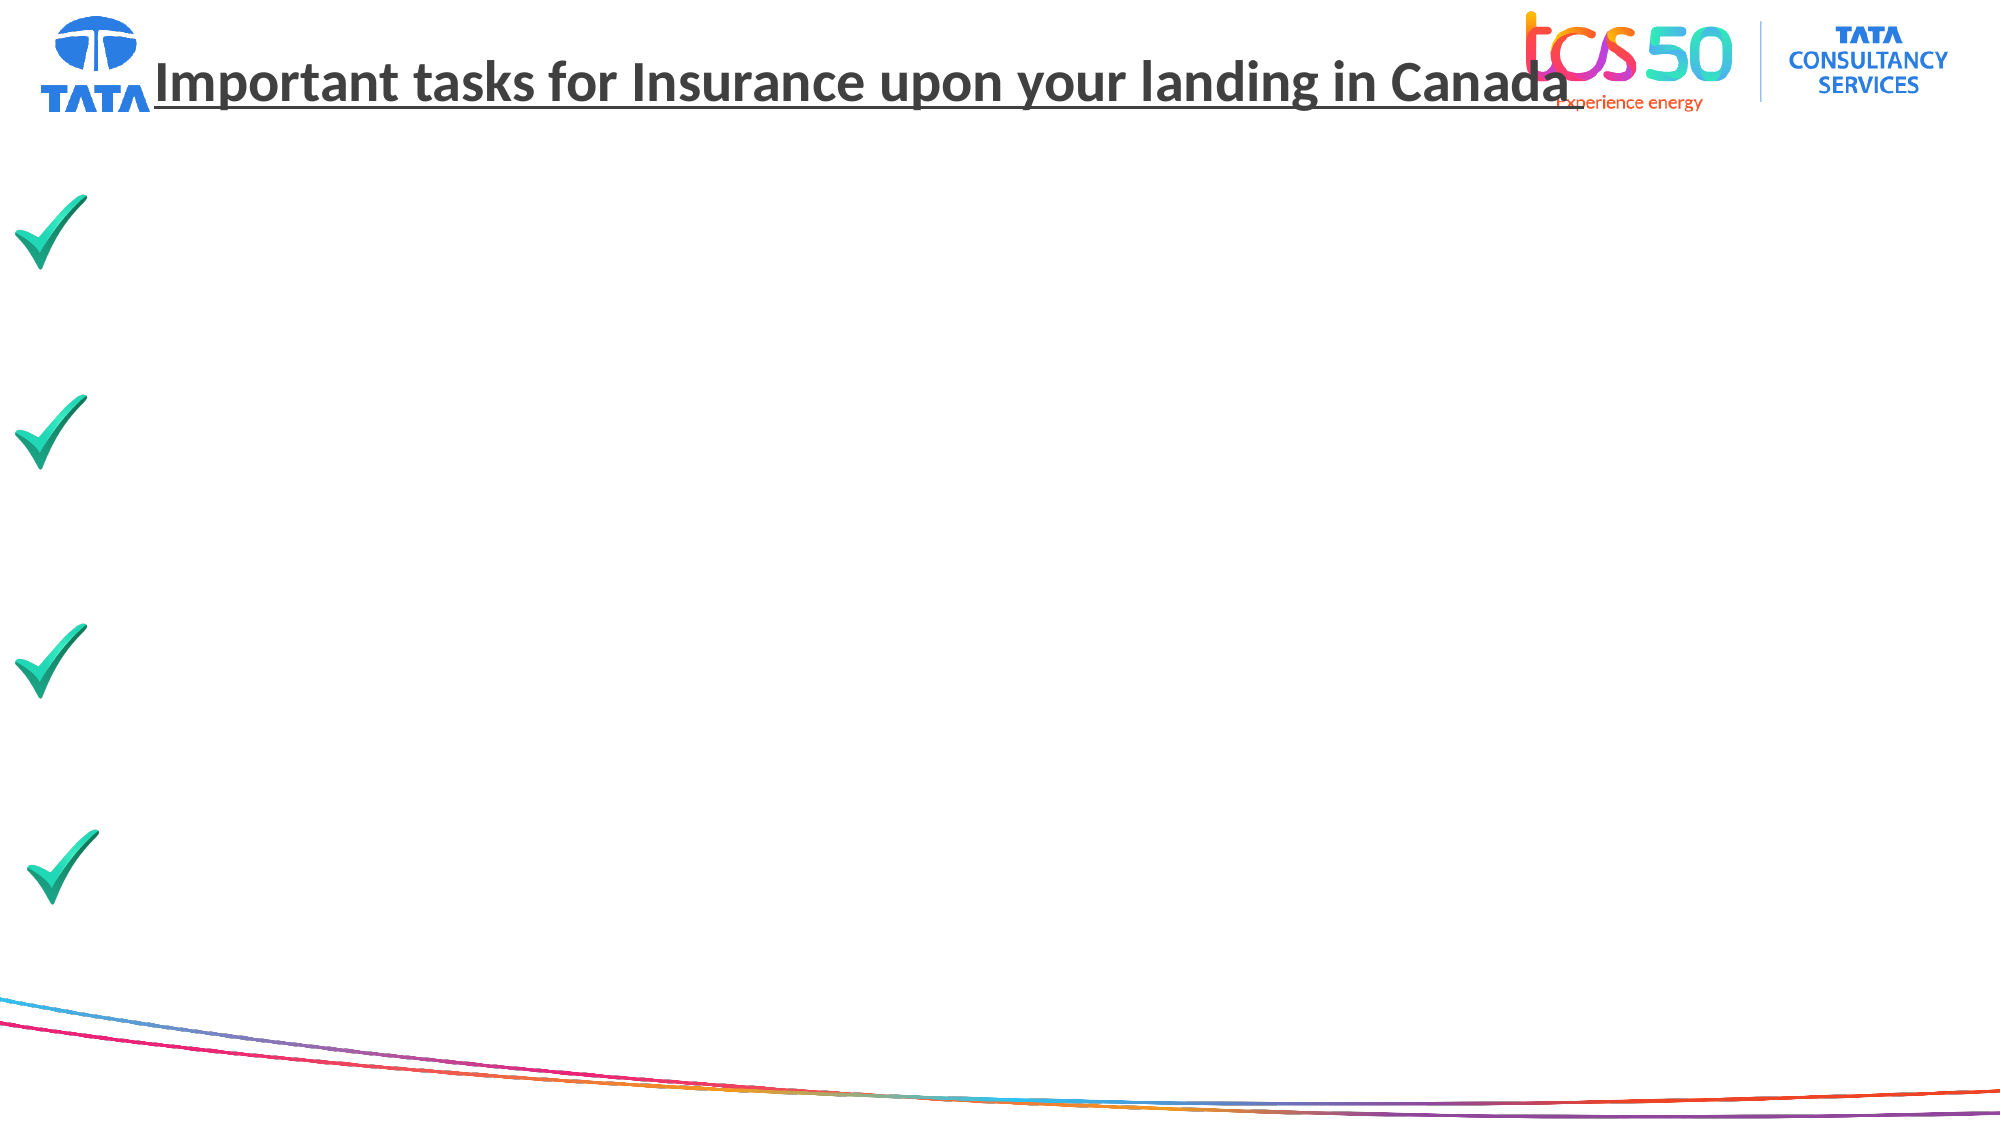

# Important tasks for Insurance upon your landing in Canada
Apply for the MANDATORY Provincial Health Insurance Plan (PHIP) upon arrival to Canada. This is administrated and delivered by each province or territory to ensure all Canadian residents have reasonable access to medically necessary hospital and physician services without direct charges. Please check Slide 35 & 36 for eligibility guidelines applicable in your province.
Immediately upon arrival, you will have to raise GHD ticket under below path to activate your Medical Insurance coverage –
 Menu > Applications > Employee Services > Help & Support > TCS Global Helpdesk > Ultimatix Services / CR Tool > Launch > Raise New Ultimatix Ticket > Select Category: Ultimatix Services > Type Issue Description > Select Type: Canada Payroll > Select Item: Canada – Insurance. .
Please include all dependents in the form for whom a GESS travel request has been raised as this is a pre-requisite for enrollment. If your dependents arrive in Canada at a later date, please raise GHD ticket under below path.
Menu > Applications > Employee Services > Help & Support > TCS Global Helpdesk > Ultimatix Services / CR Tool > Launch > Raise New Ultimatix Ticket > Select Category: Ultimatix Services > Type Issue Description > Select Type: Canada Payroll > Select Item: Canada – Insurance. .
It is strongly recommended you evaluate the option to enroll in the optional term life(life insurance), AD&D and critical illness coverage available to you in Canada through our insurance provider. While in Canada TCS Benefit plan does not include Life Insurance. Only Life Insurance coverage (for self) given in India will continue and cover you while in Canada . If you wish you can enroll for these additional plans, available to you as a separate, portable, individual billing option to enhance your insurance coverage. For premium rates and details on how to enroll, please refer to slide 34.
Please note that Coverage automatically expires at 21 years for dependent children.